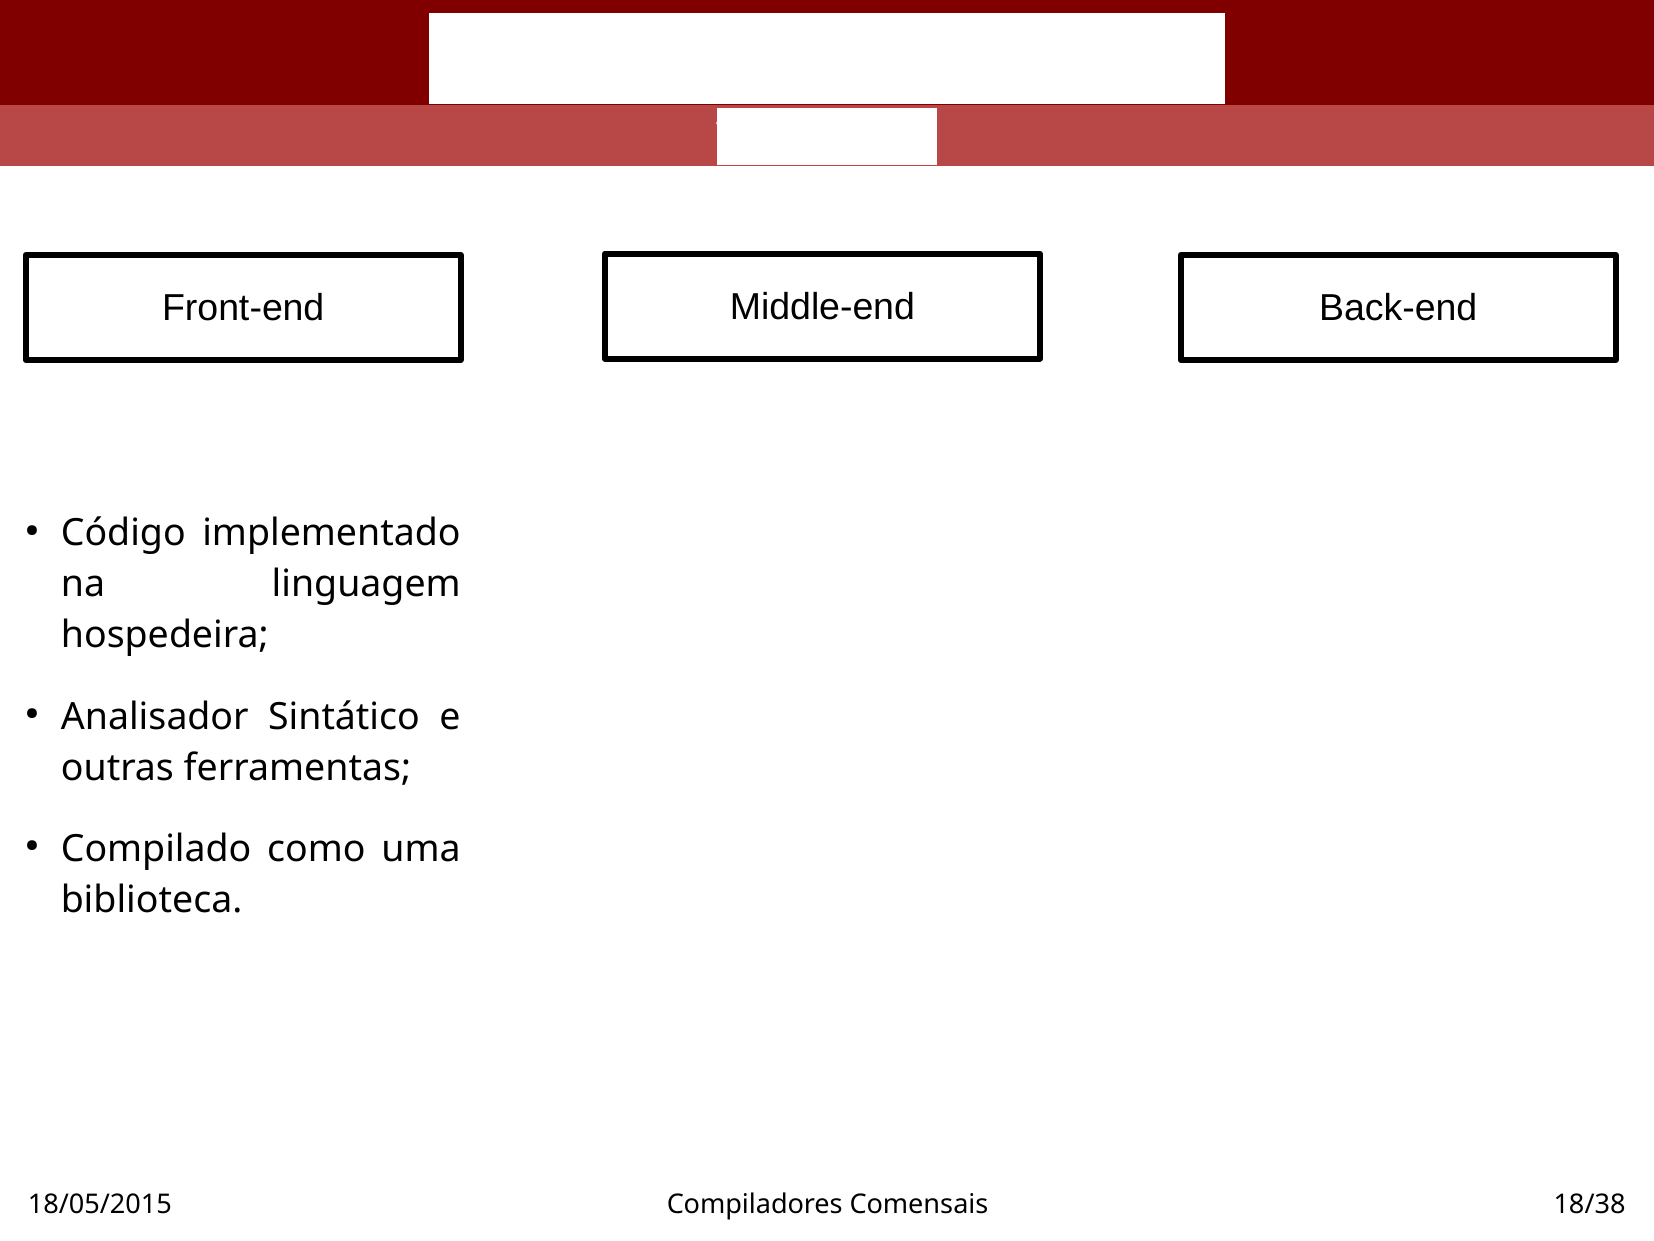

# Compiladores Comensais
Visão Geral
Middle-end
Front-end
Back-end
Código implementado na linguagem hospedeira;
Analisador Sintático e outras ferramentas;
Compilado como uma biblioteca.
18